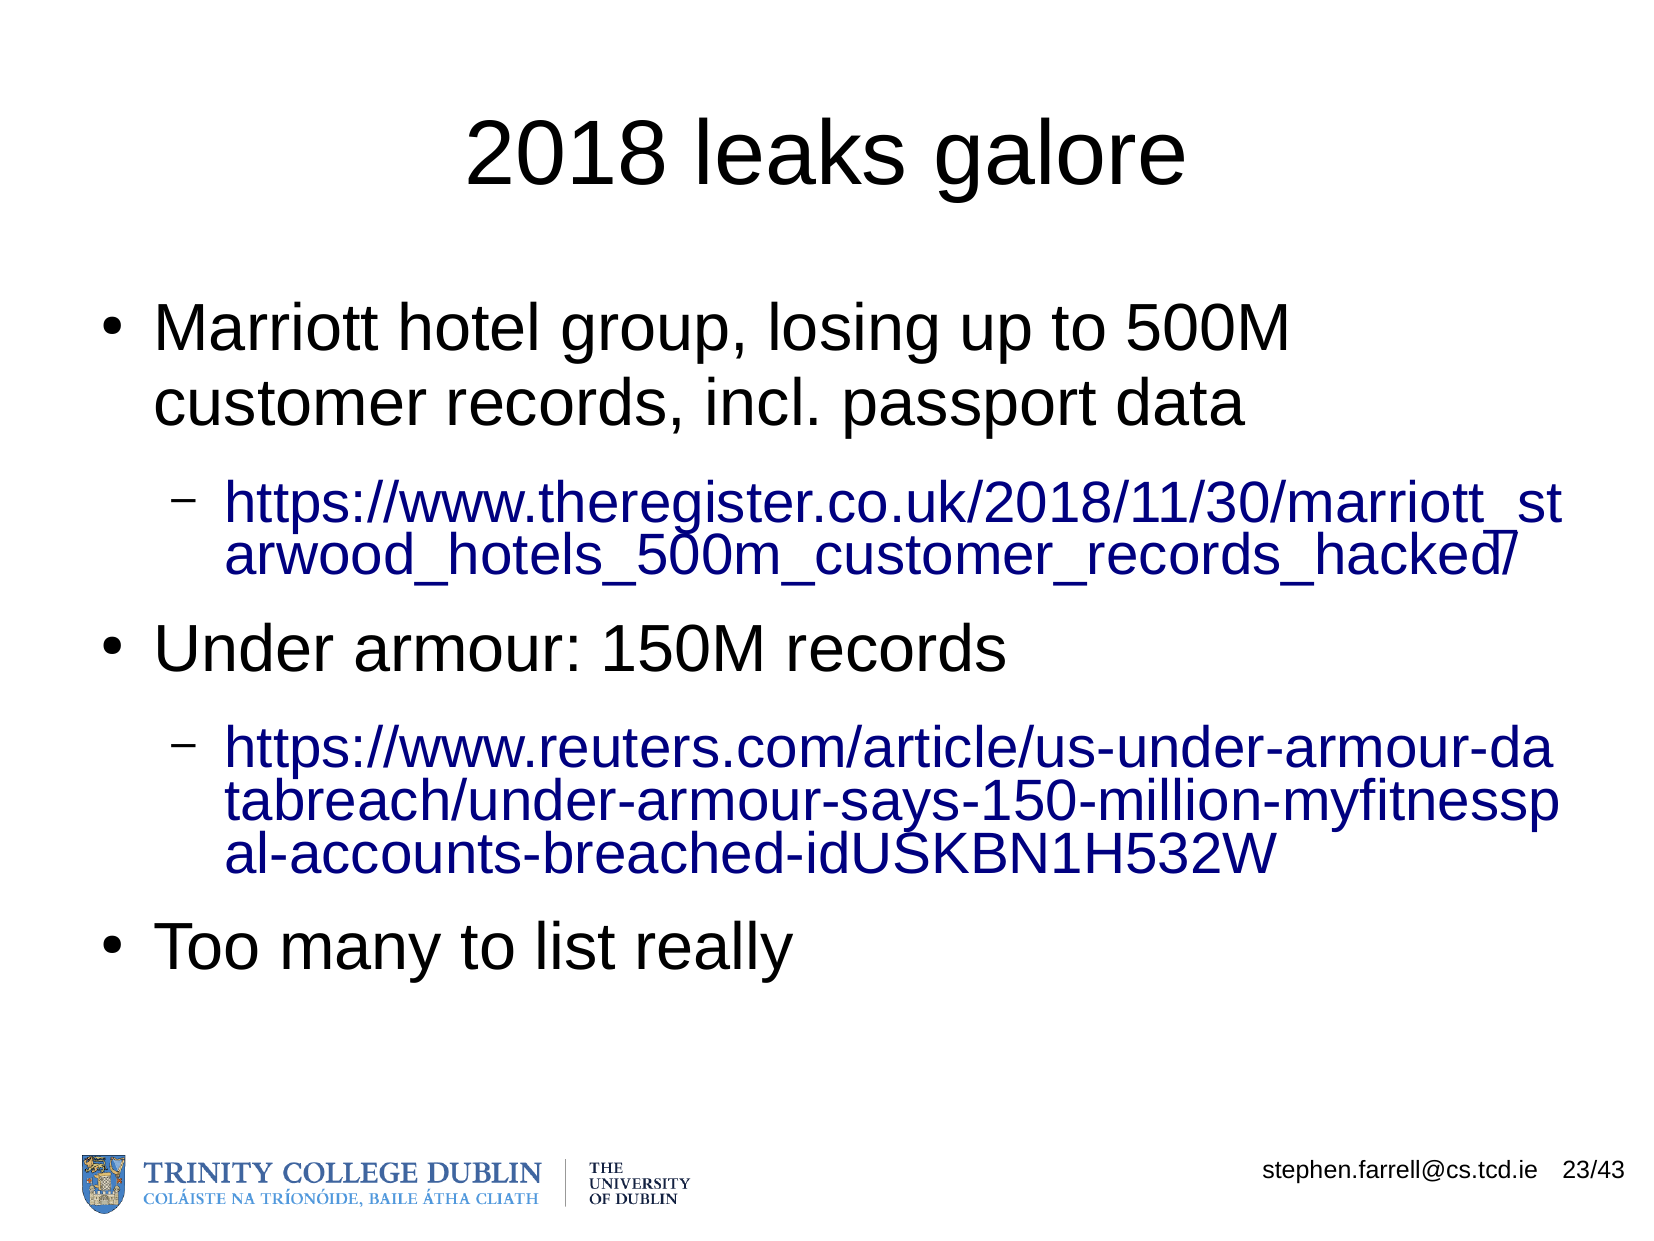

# 2018 leaks galore
Marriott hotel group, losing up to 500M customer records, incl. passport data
https://www.theregister.co.uk/2018/11/30/marriott_starwood_hotels_500m_customer_records_hacked/
Under armour: 150M records
https://www.reuters.com/article/us-under-armour-databreach/under-armour-says-150-million-myfitnesspal-accounts-breached-idUSKBN1H532W
Too many to list really